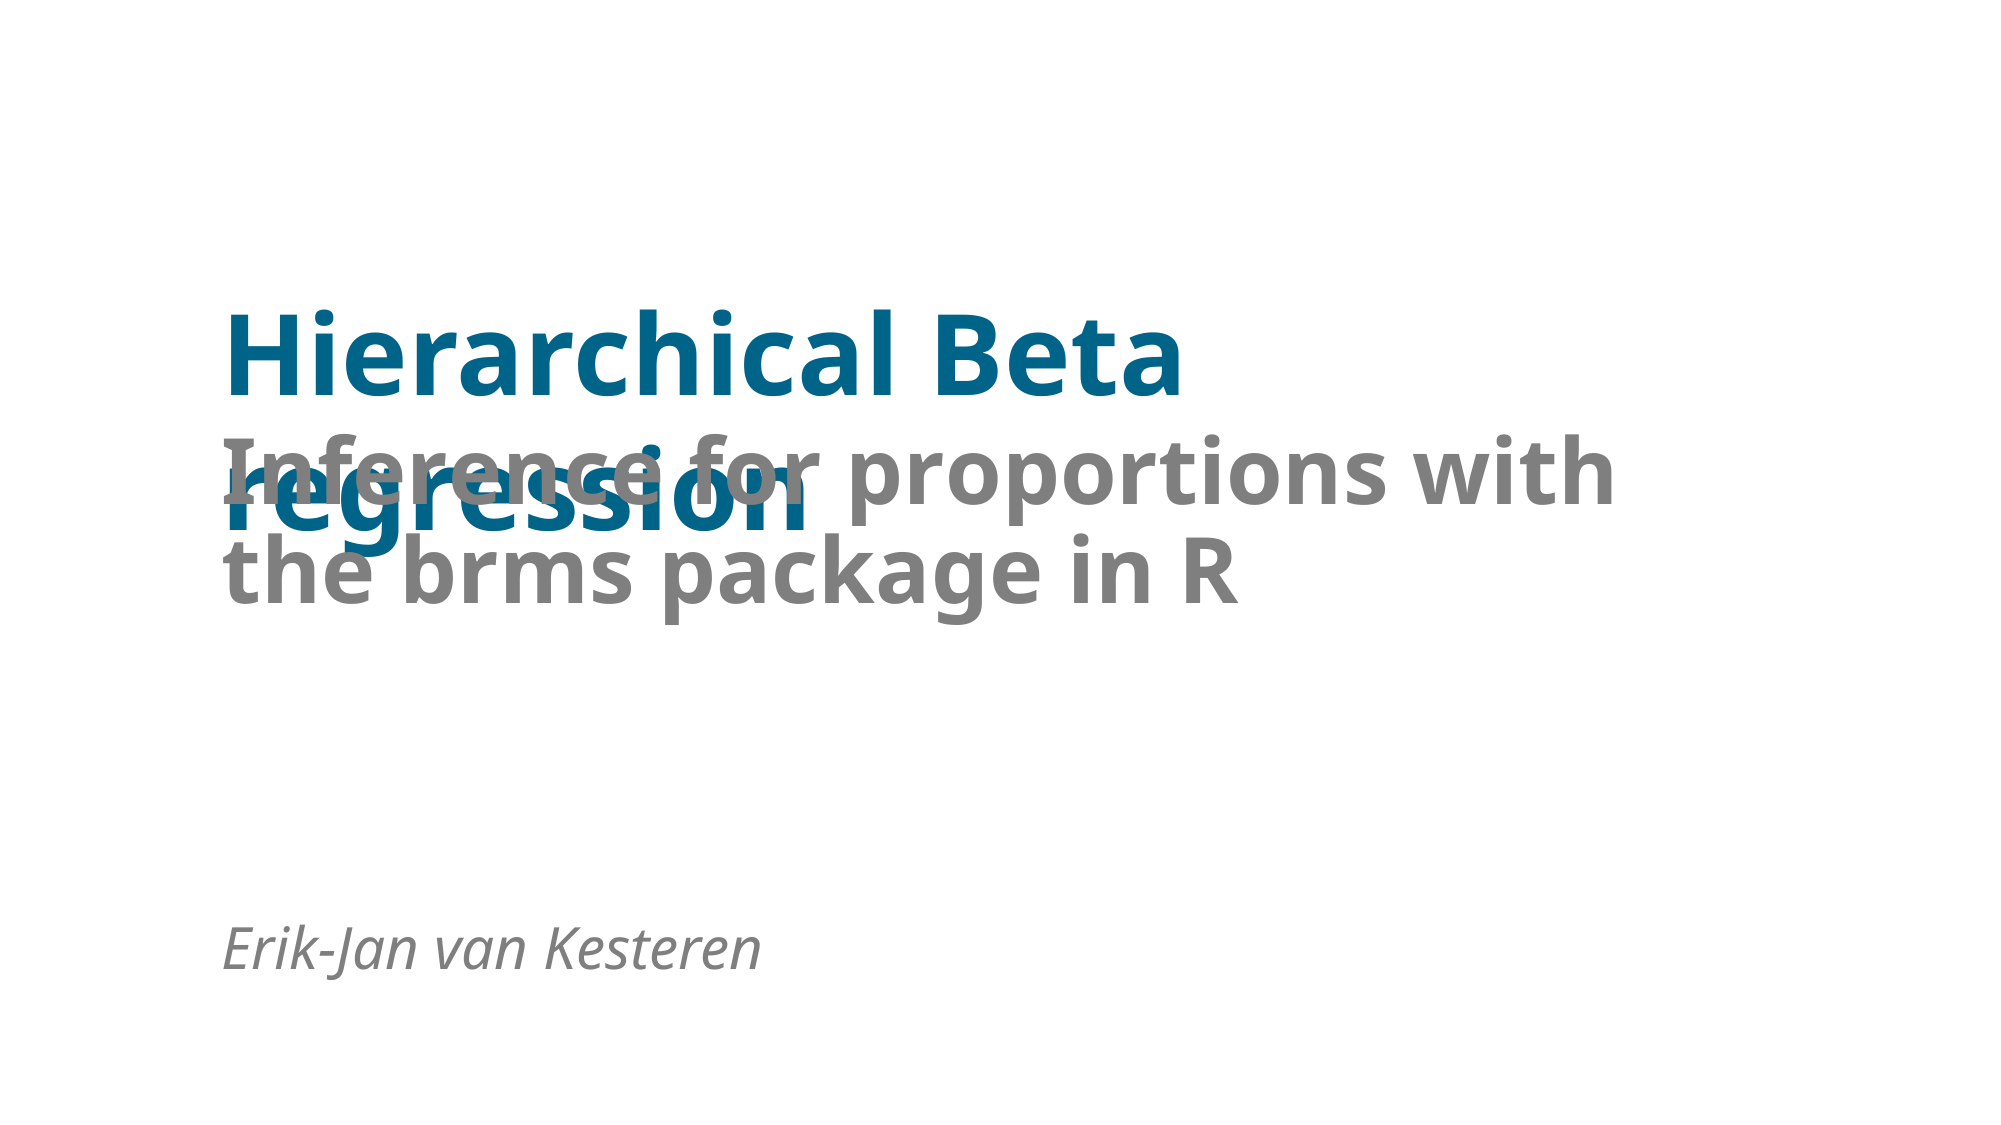

Hierarchical Beta regression
Inference for proportions with the brms package in R
Erik-Jan van Kesteren